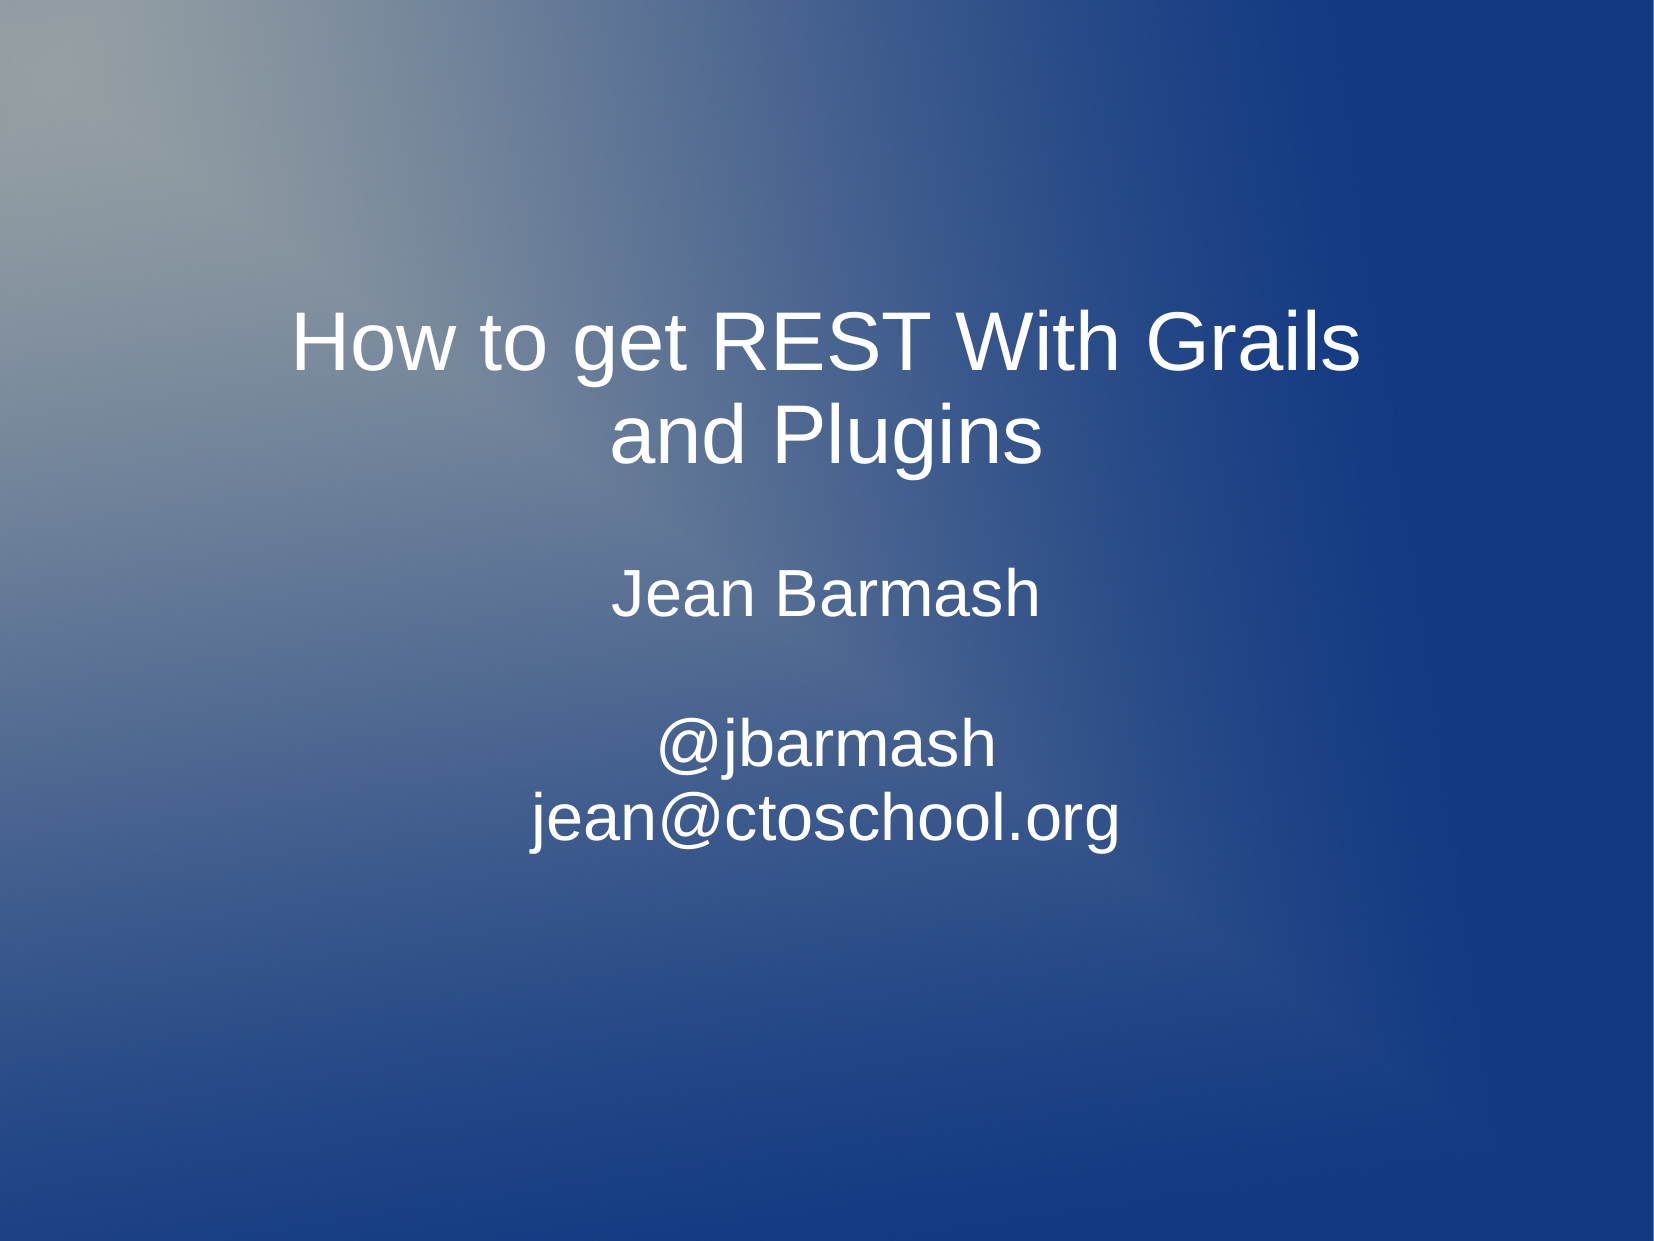

#
How to get REST With Grails
and Plugins
Jean Barmash
@jbarmash
jean@ctoschool.org